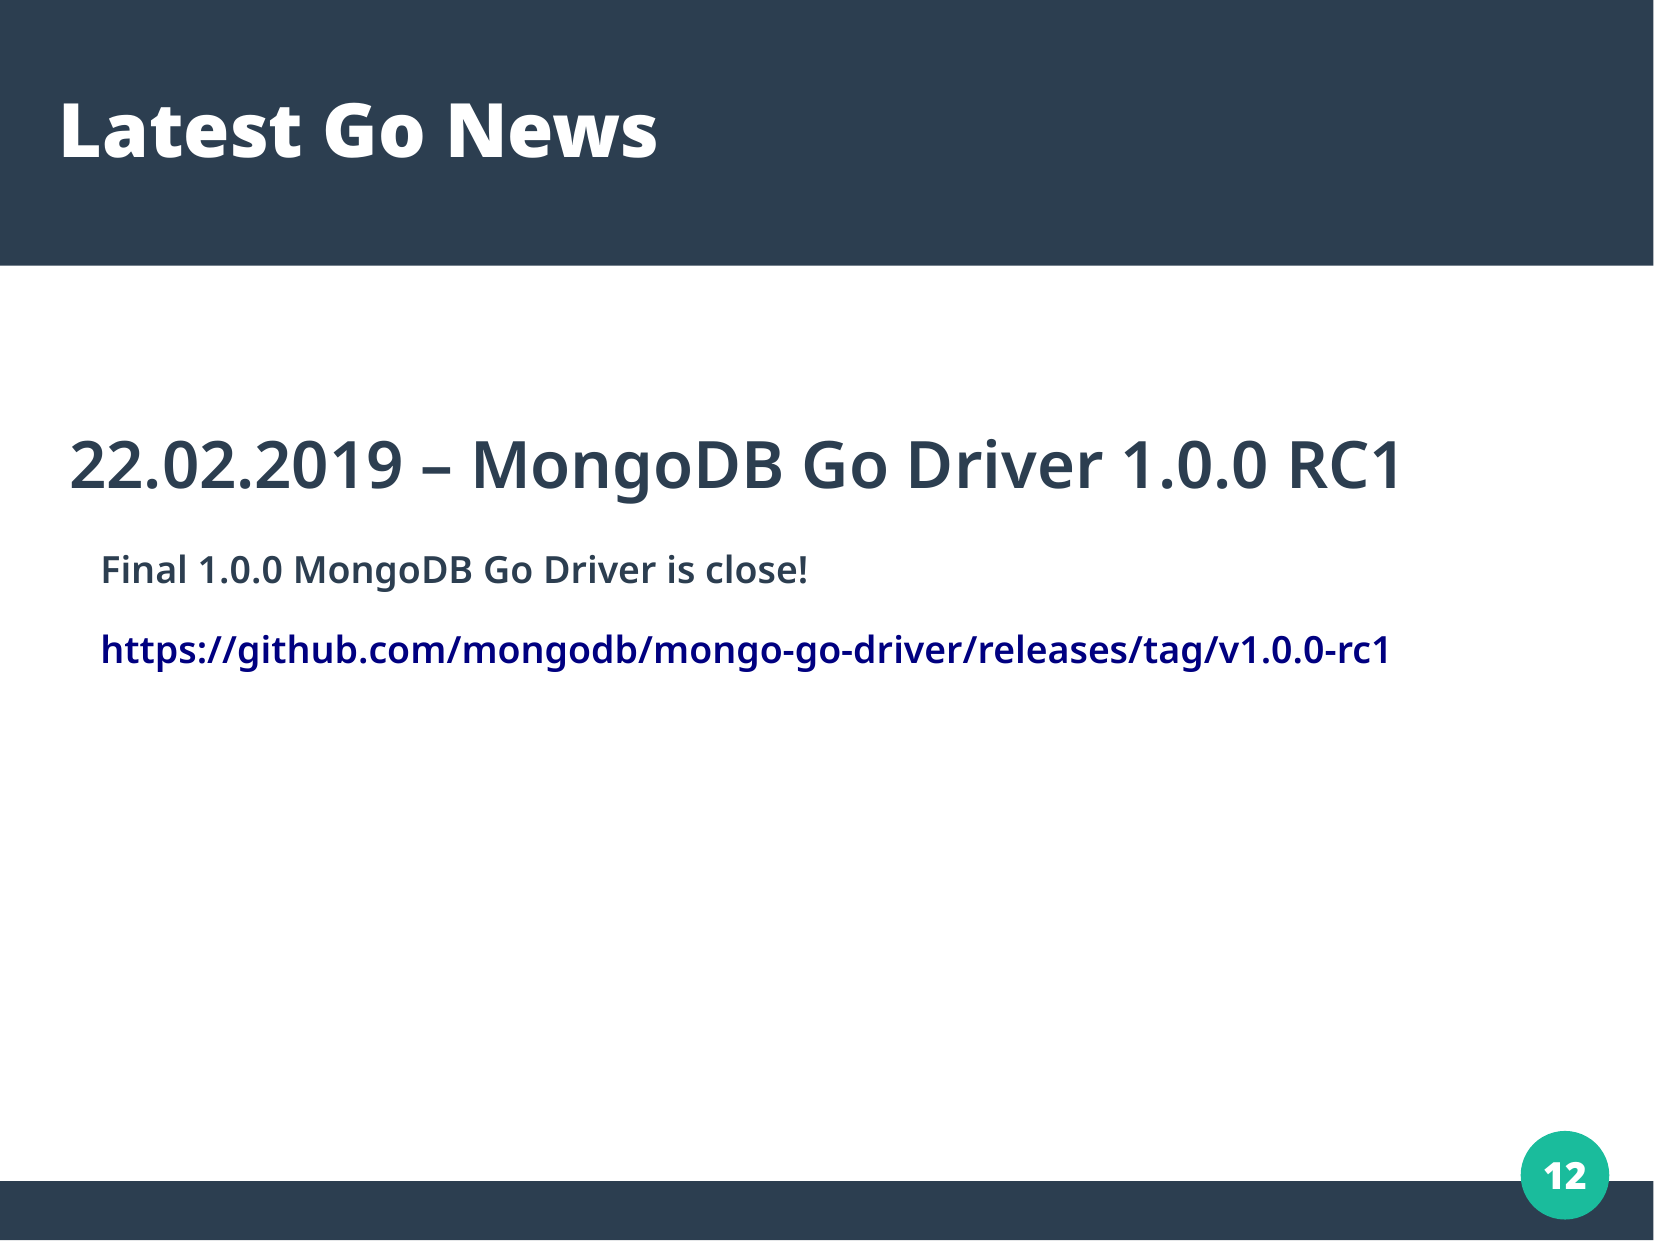

# Latest Go News
22.02.2019 – MongoDB Go Driver 1.0.0 RC1
Final 1.0.0 MongoDB Go Driver is close!
https://github.com/mongodb/mongo-go-driver/releases/tag/v1.0.0-rc1
12